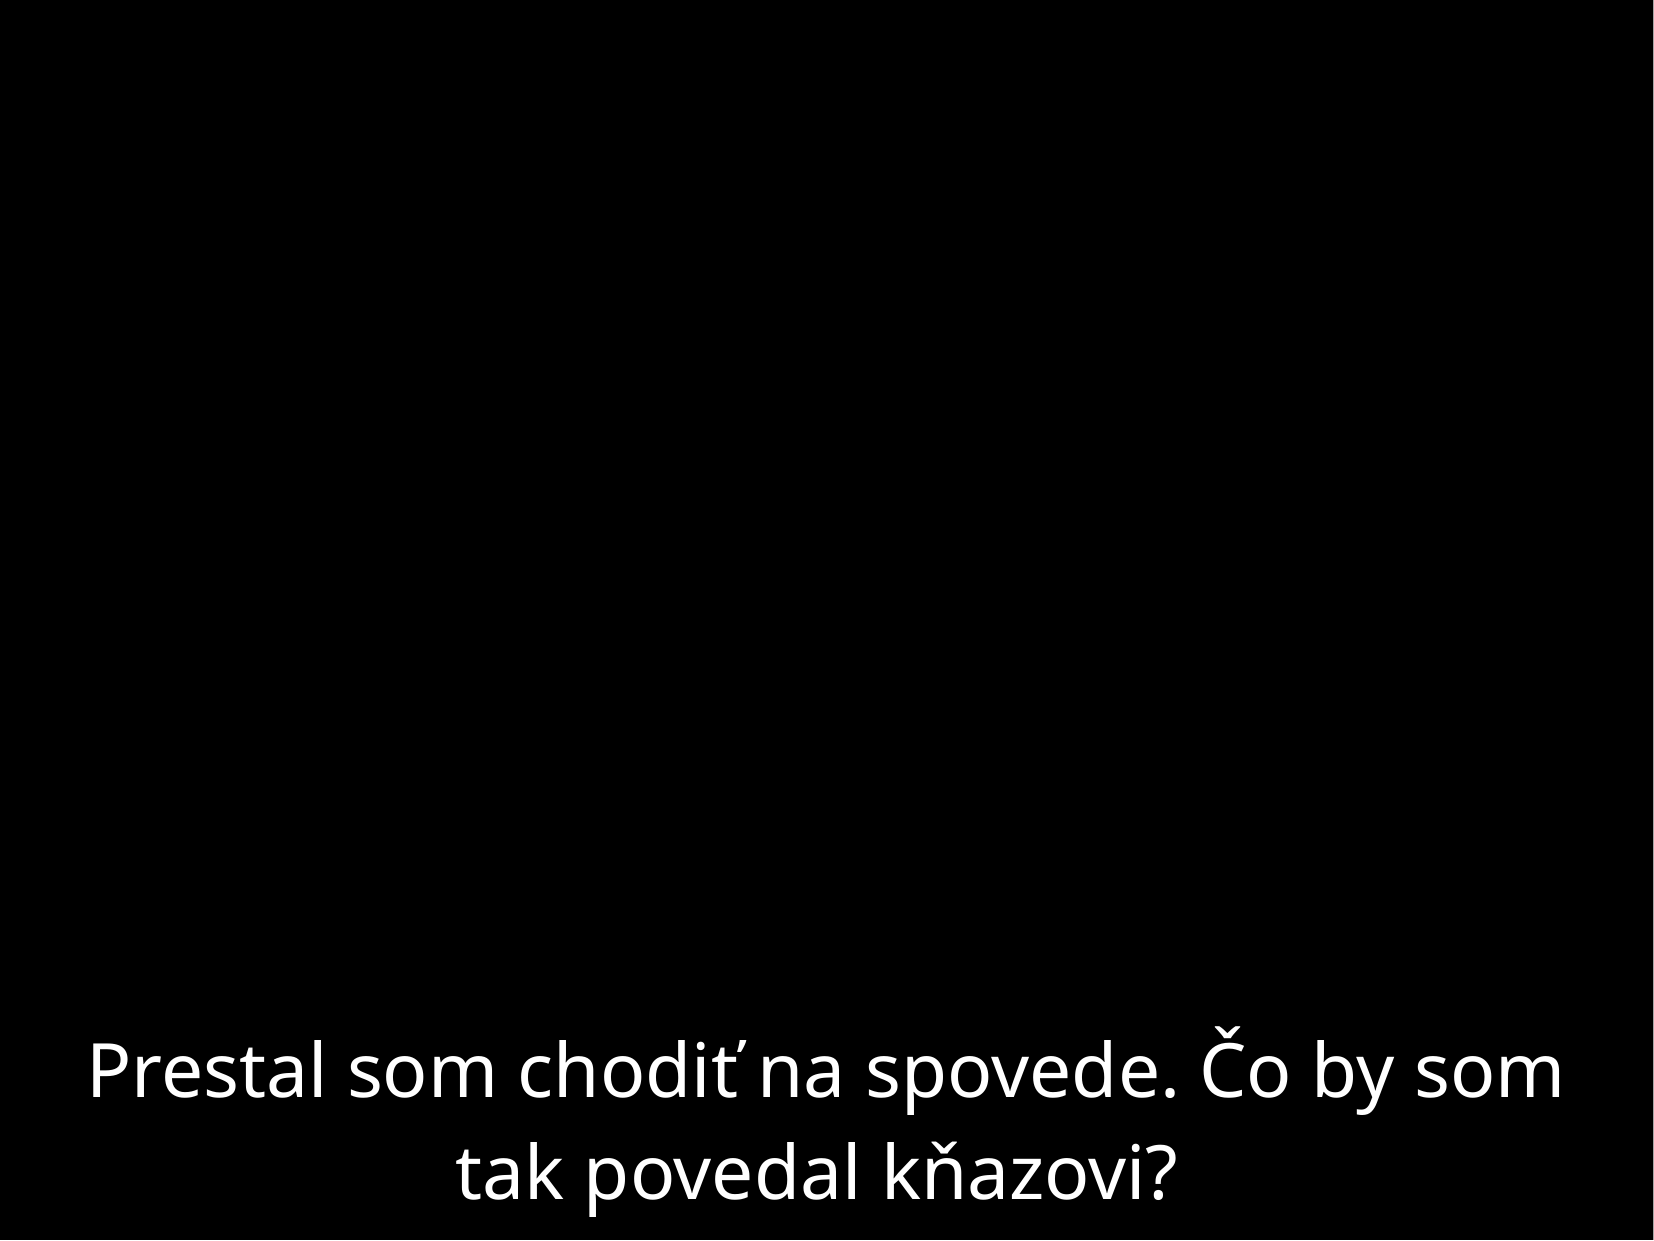

# Prestal som chodiť na spovede. Čo by som tak povedal kňazovi?